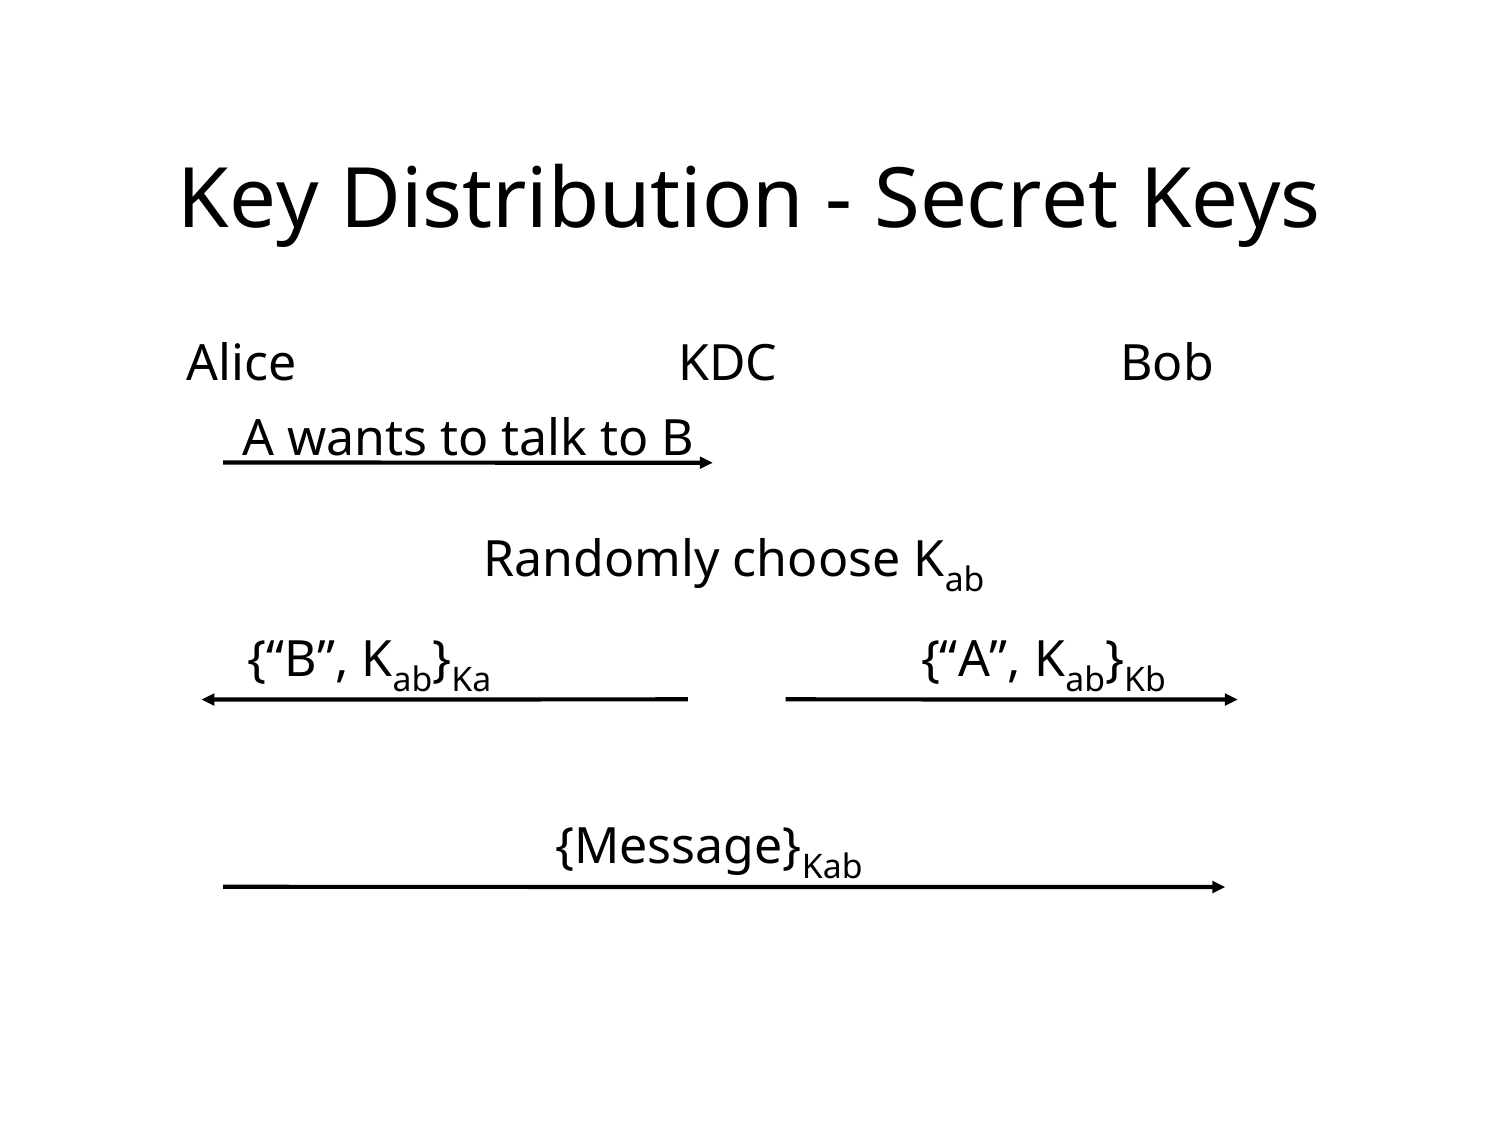

# Key Distribution - Secret Keys
KDC
Bob
Alice
A wants to talk to B
Randomly choose Kab
{“B”, Kab}Ka
{“A”, Kab}Kb
{Message}Kab